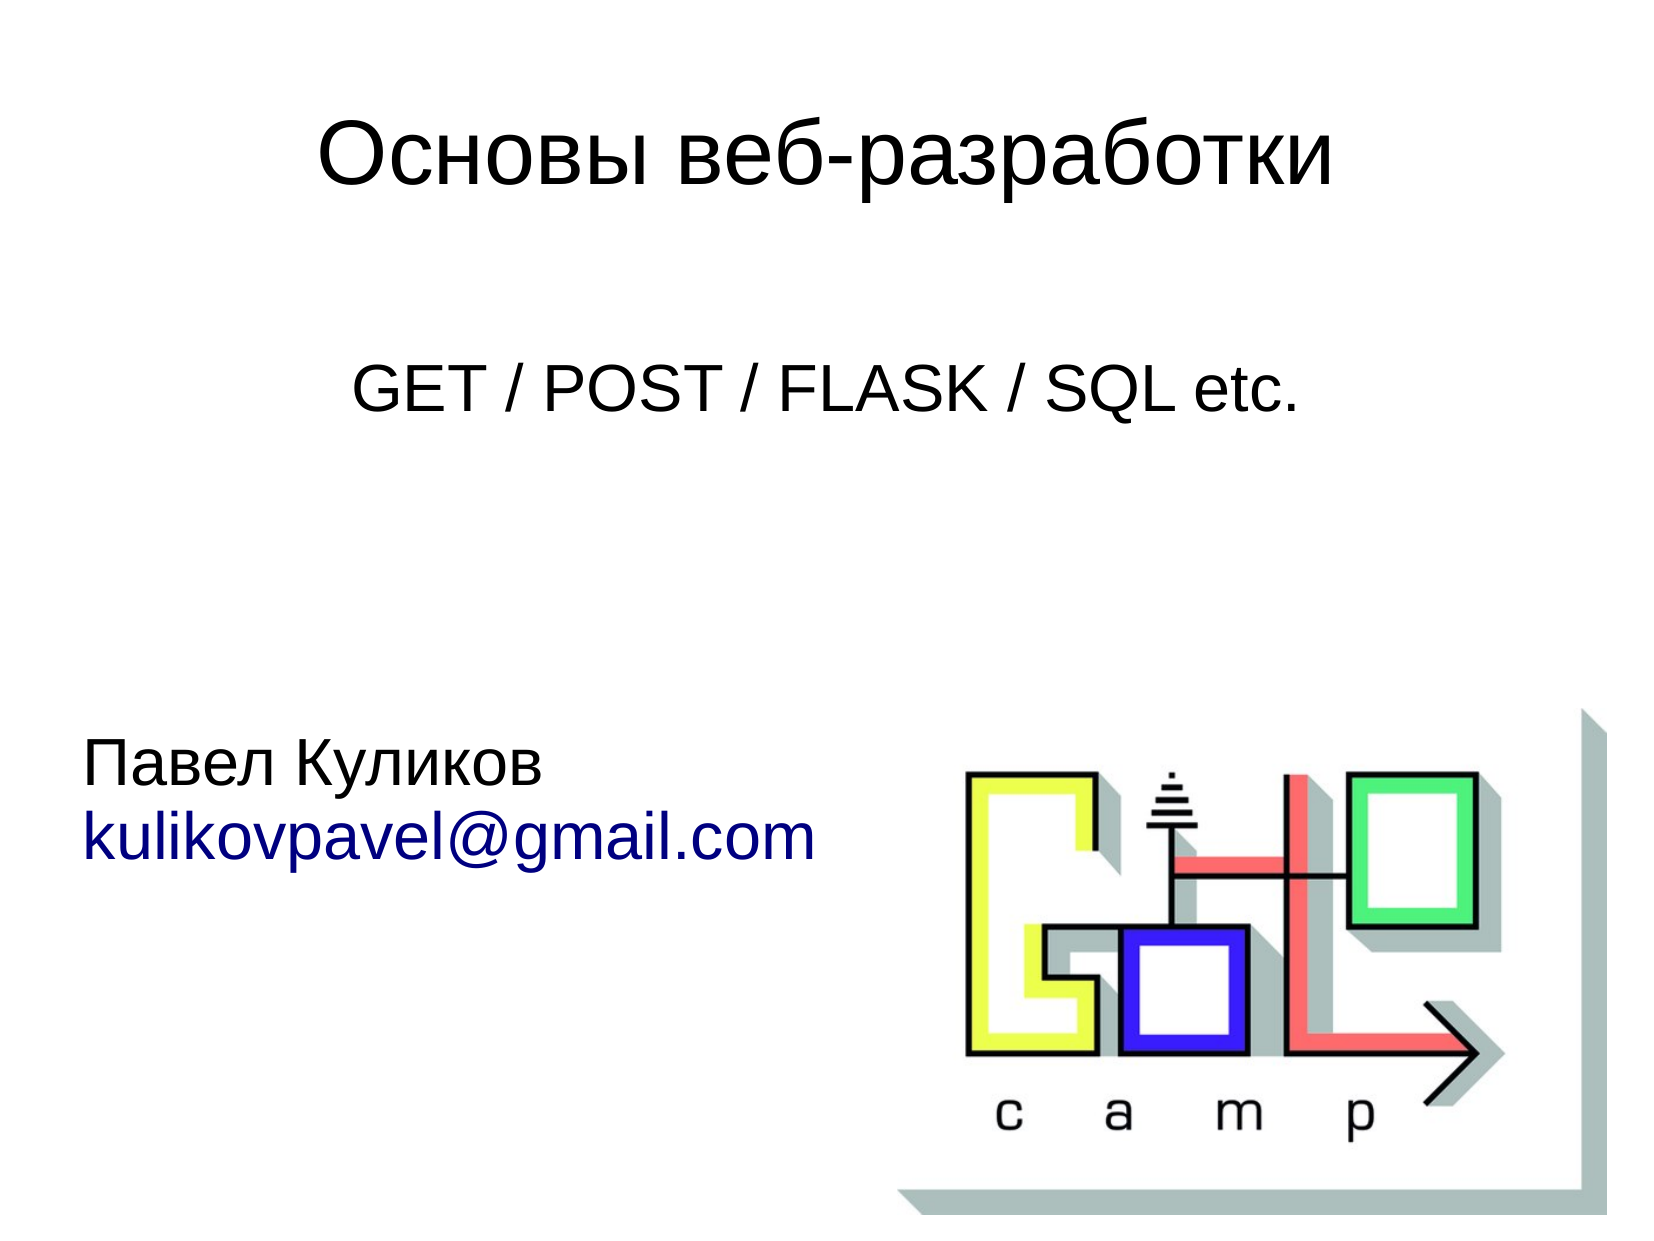

# Основы веб-разработки
GET / POST / FLASK / SQL etc.
Павел Куликов
kulikovpavel@gmail.com